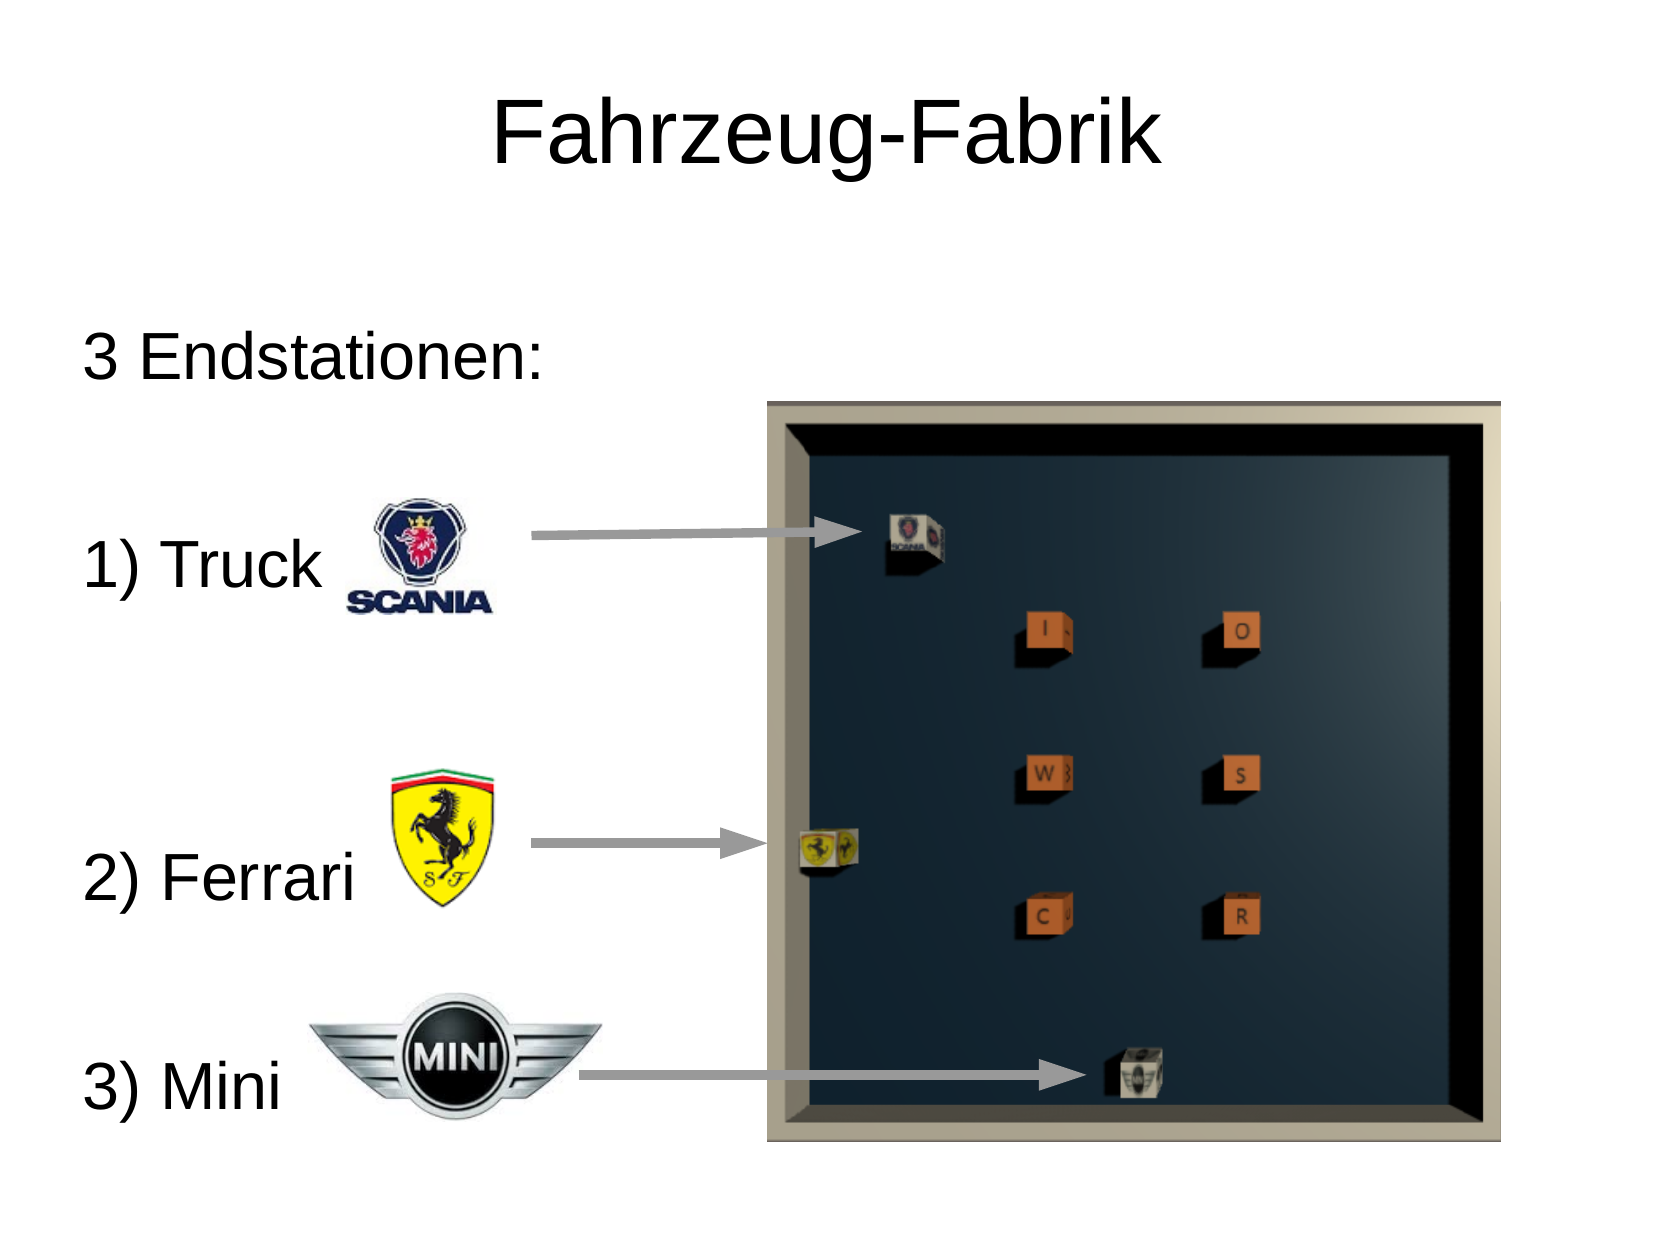

# Fahrzeug-Fabrik
3 Endstationen:
1) Truck
2) Ferrari
3) Mini